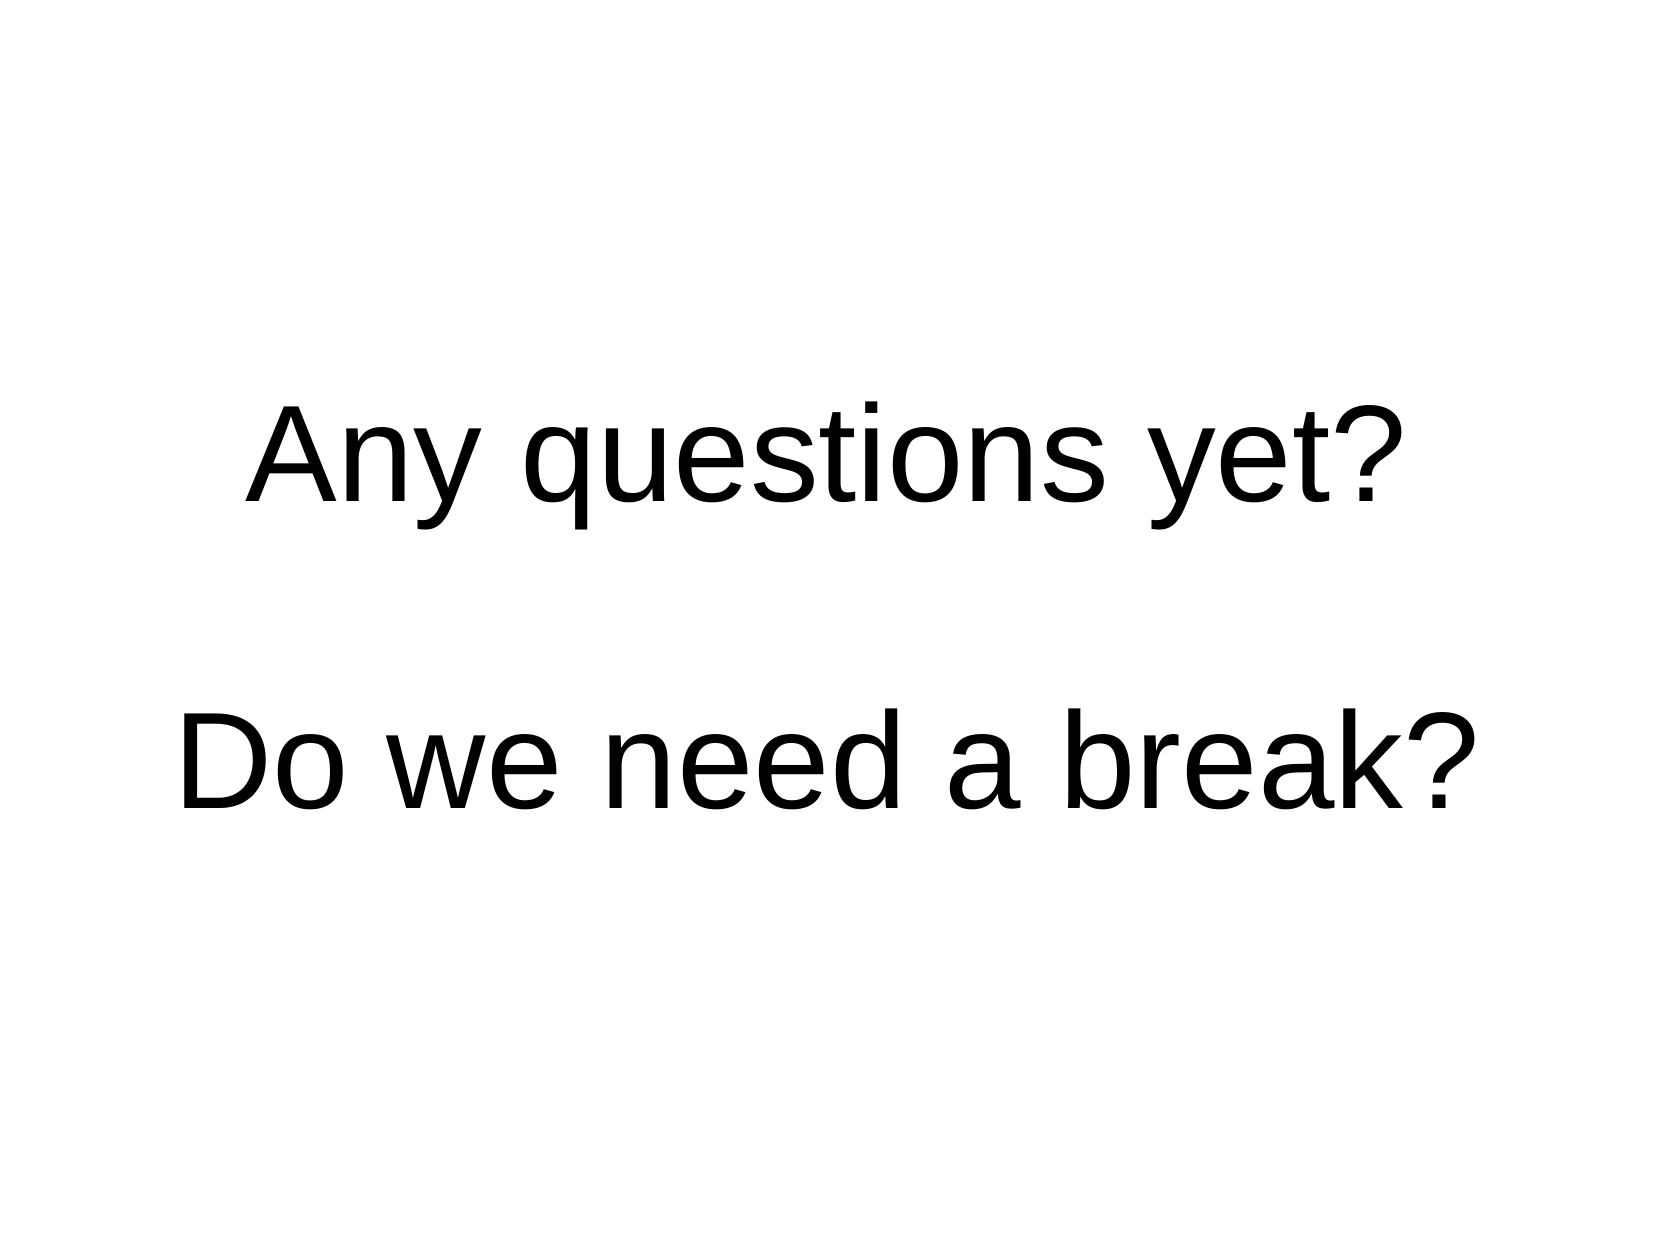

Any questions yet?
Do we need a break?